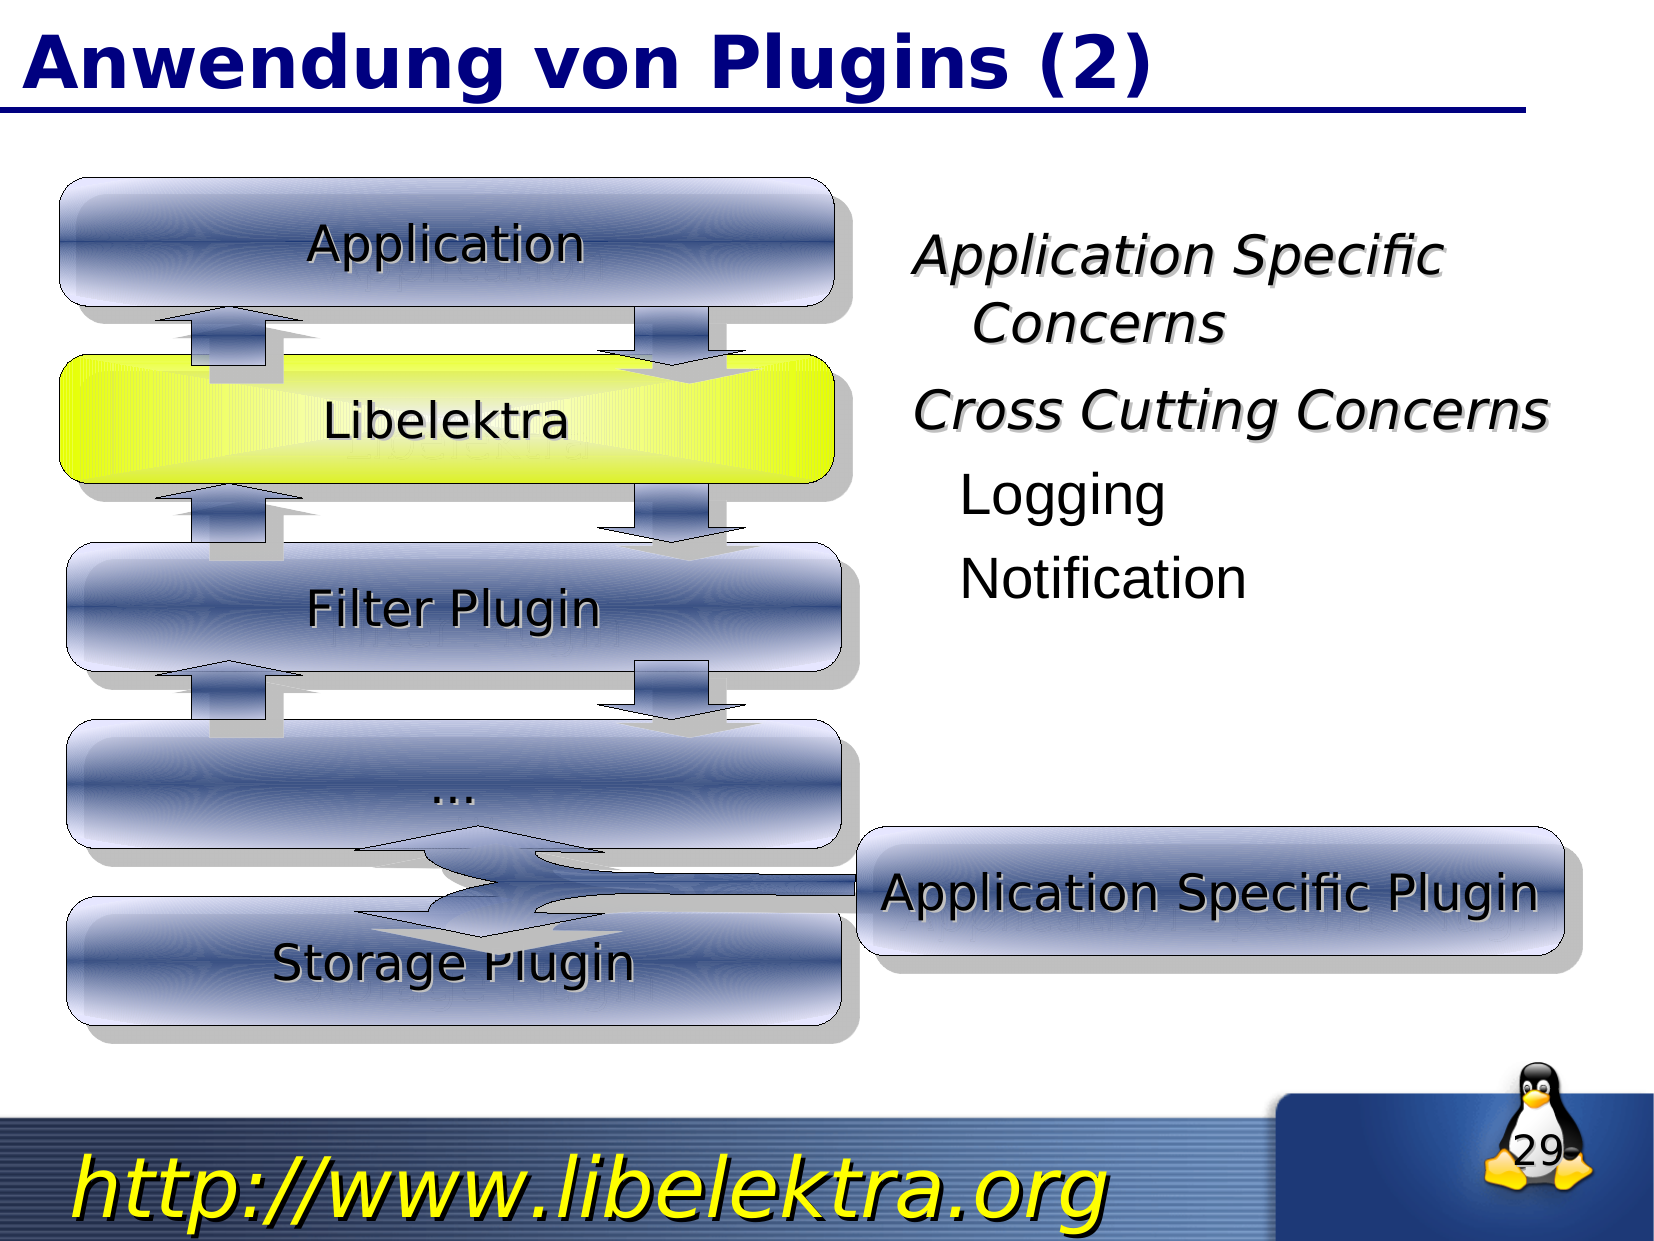

Anwendung von Plugins (2)
Application
# Application Specific Concerns
Cross Cutting Concerns
Logging
Notification
Libelektra
Filter Plugin
...
Application Specific Plugin
Storage Plugin